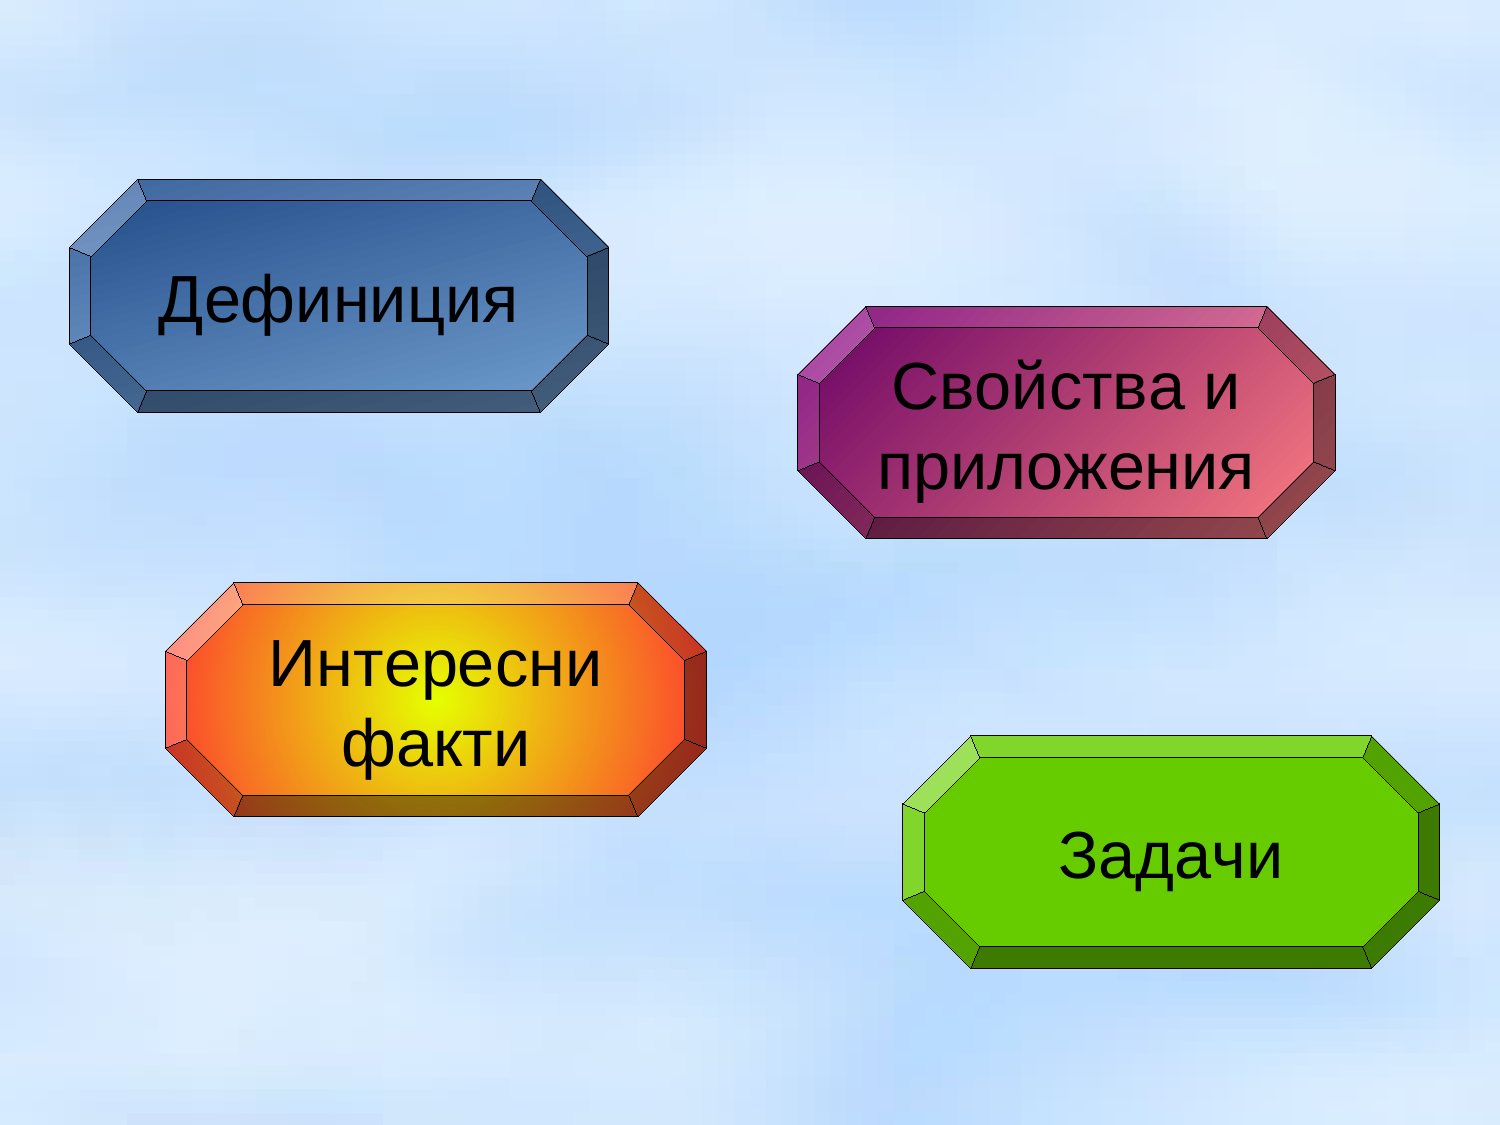

Дефиниция
Свойства и приложения
Интересни факти
Задачи